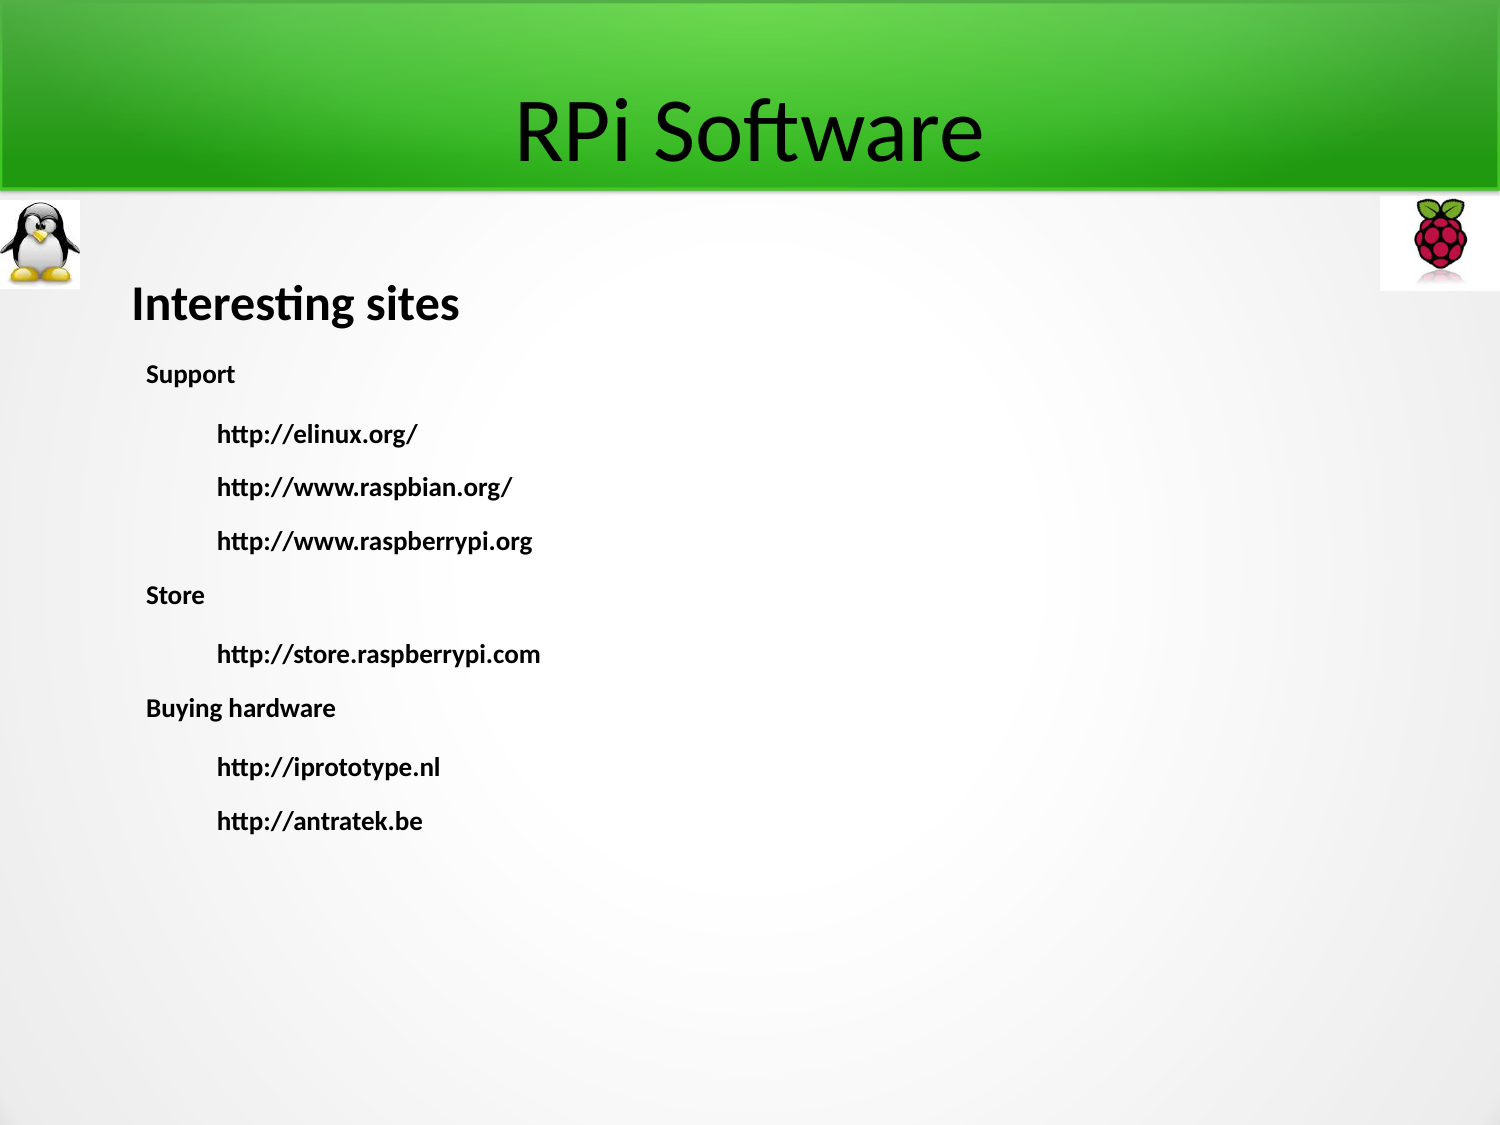

# RPi Software
Interesting sites
Support
http://elinux.org/
http://www.raspbian.org/
http://www.raspberrypi.org
Store
http://store.raspberrypi.com
Buying hardware
http://iprototype.nl
http://antratek.be